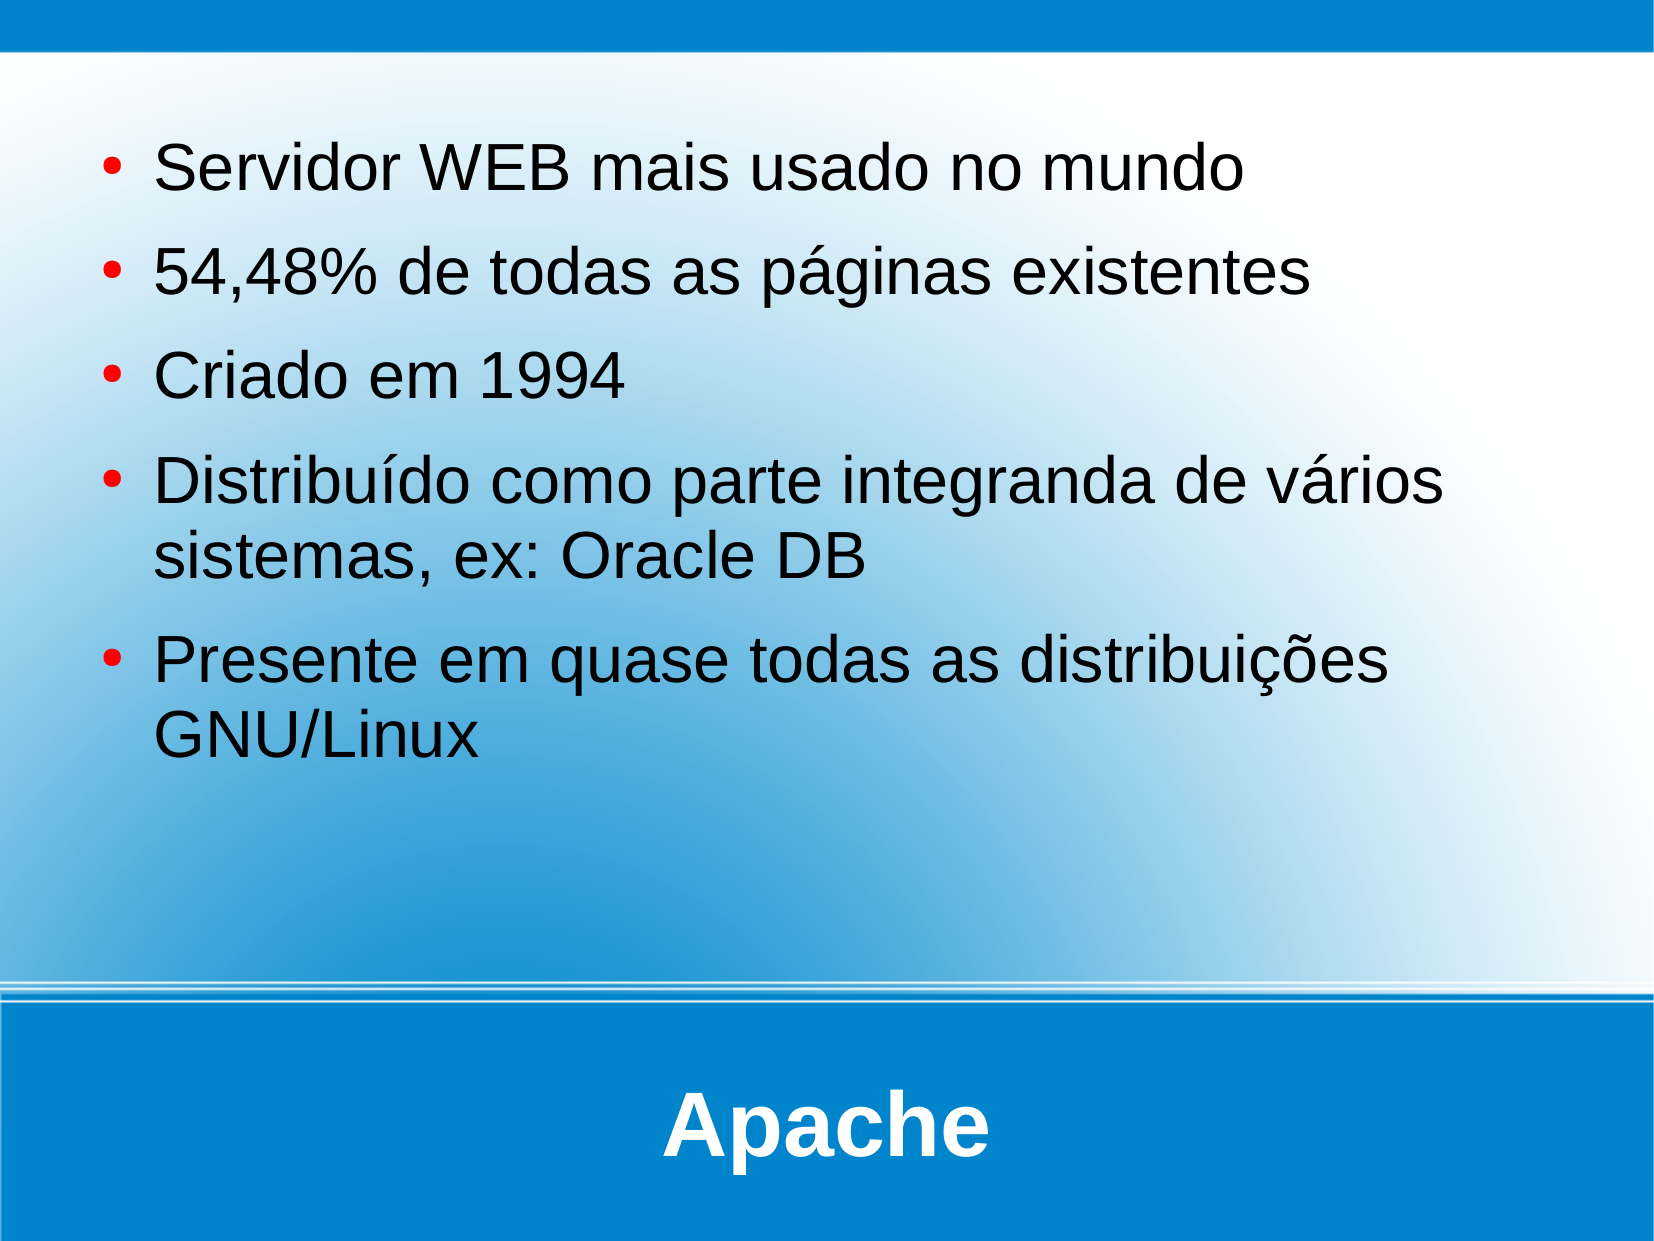

Servidor WEB mais usado no mundo
54,48% de todas as páginas existentes
Criado em 1994
Distribuído como parte integranda de vários sistemas, ex: Oracle DB
Presente em quase todas as distribuições GNU/Linux
# Apache